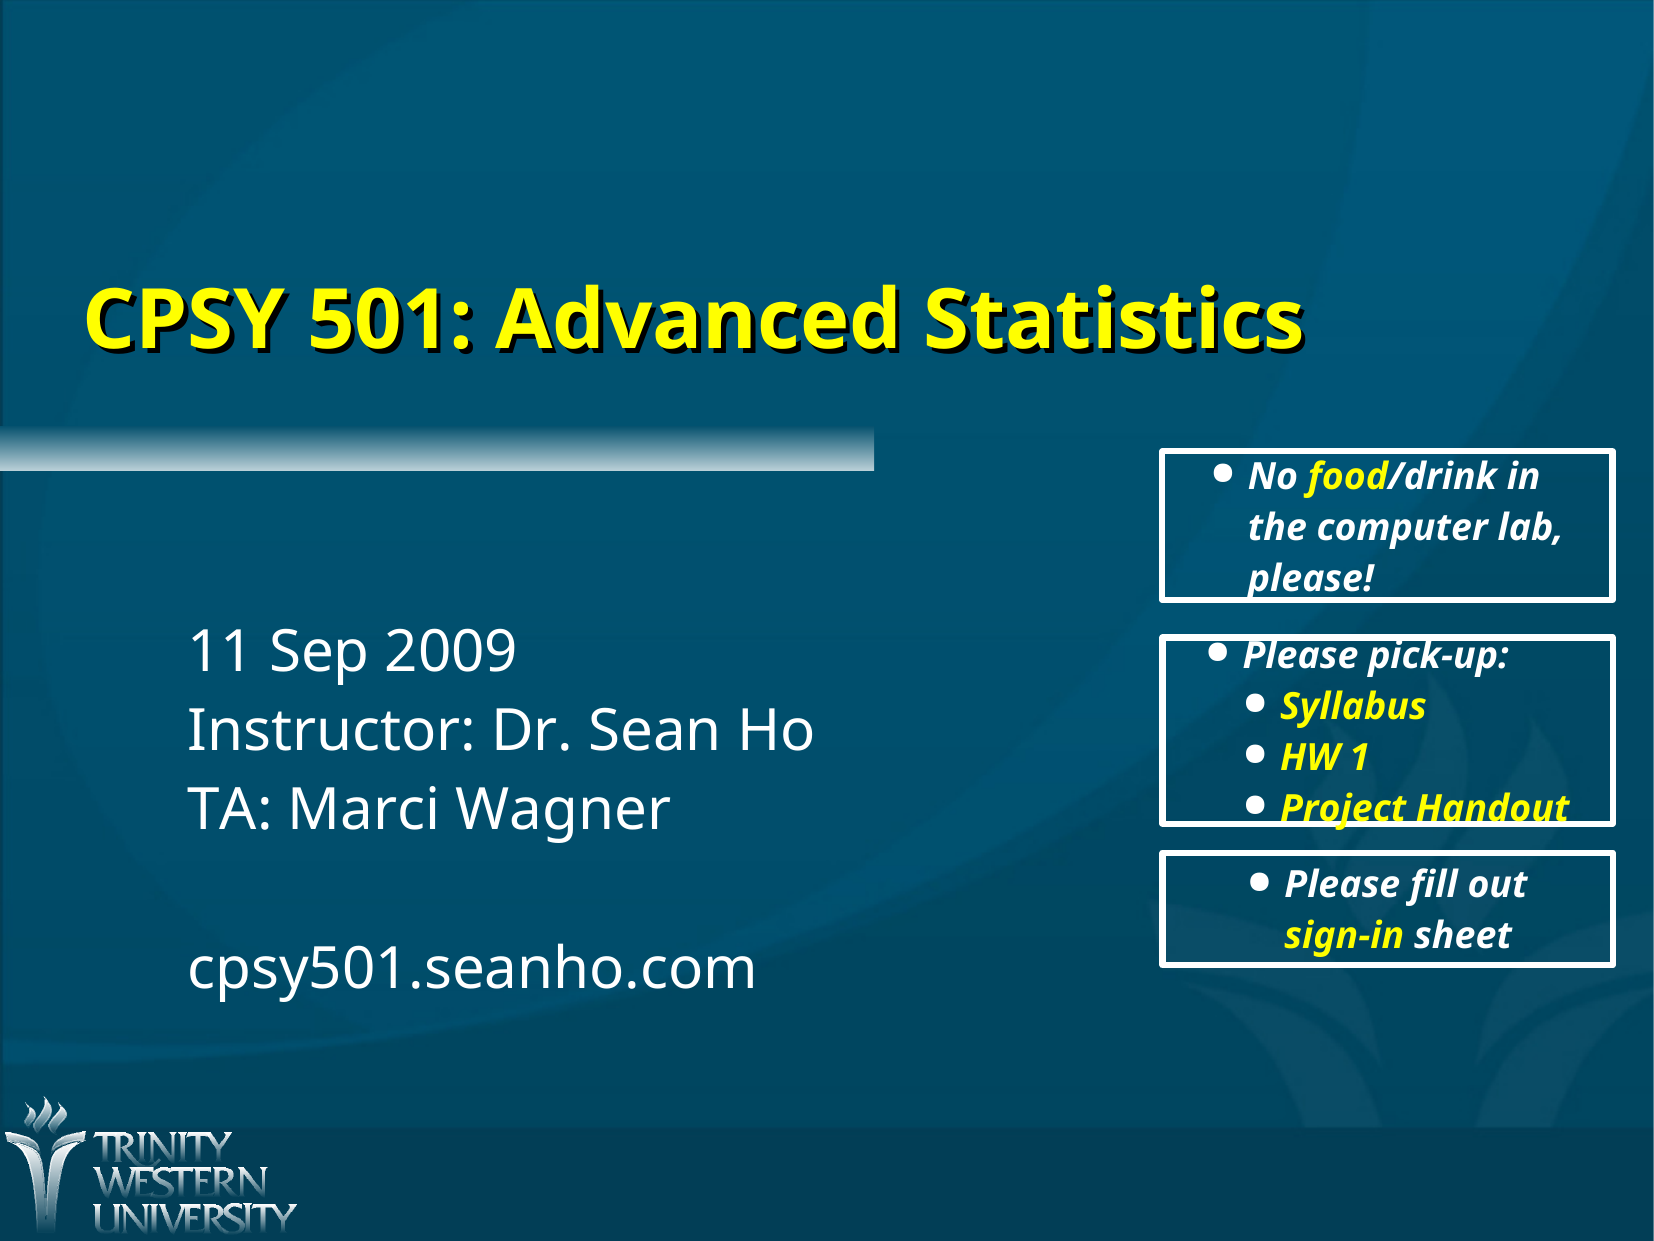

# CPSY 501: Advanced Statistics
No food/drink in
the computer lab,
please!
11 Sep 2009
Instructor: Dr. Sean Ho
TA: Marci Wagner
cpsy501.seanho.com
Please pick-up:
Syllabus
HW 1
Project Handout
Please fill out
sign-in sheet